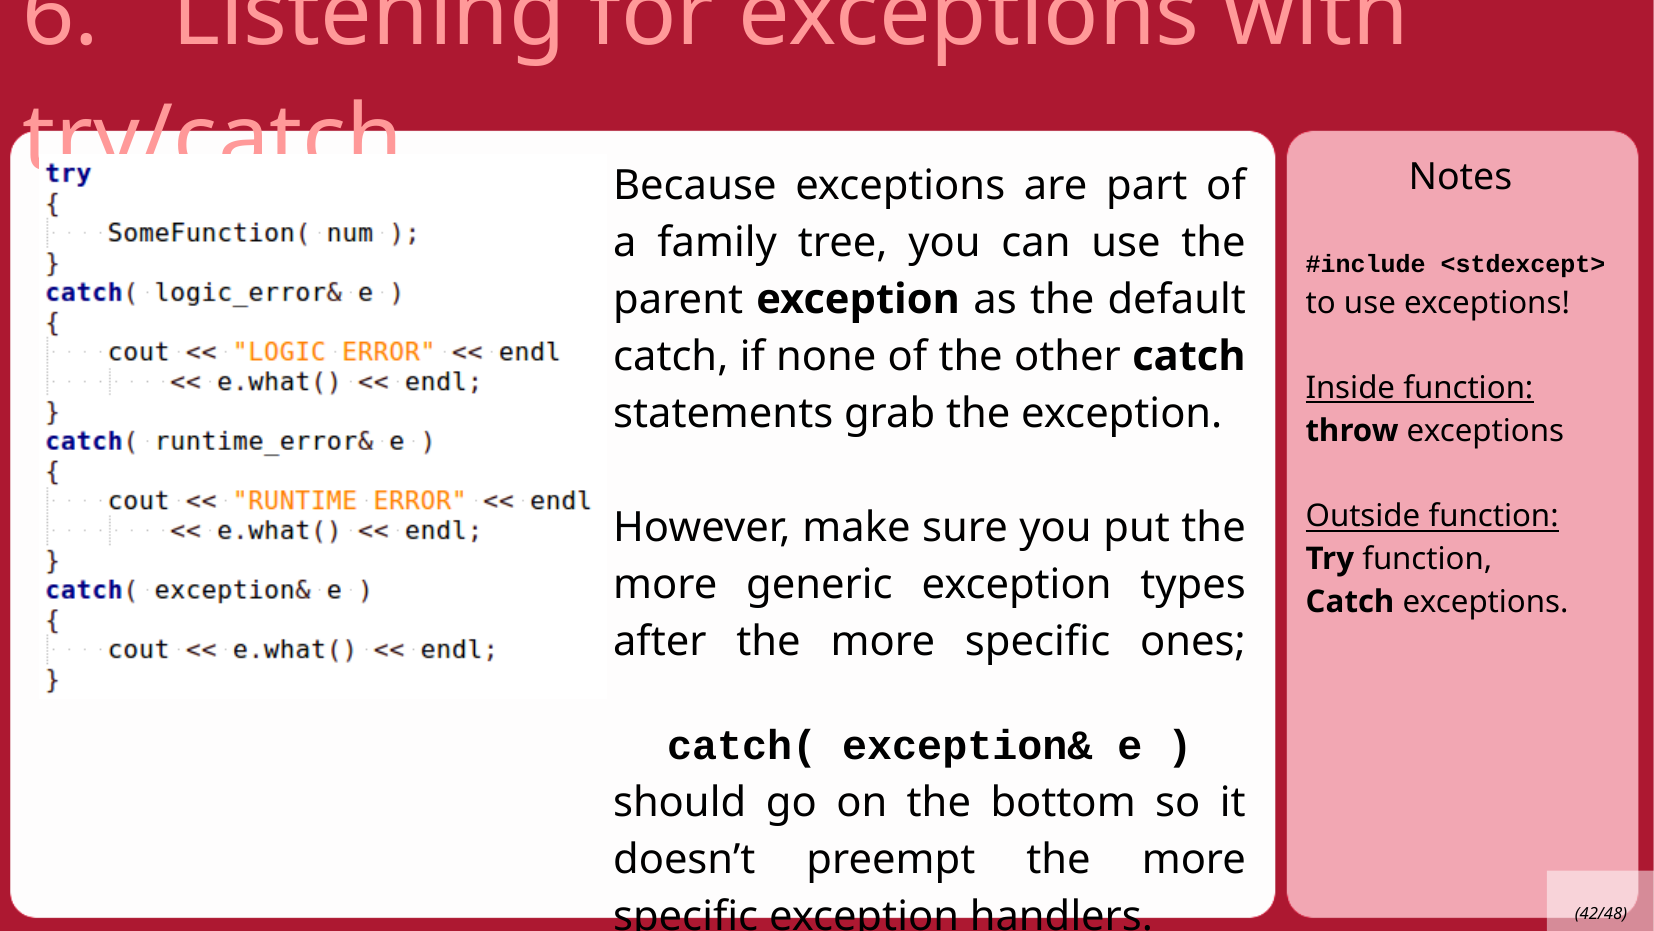

# 6.	Listening for exceptions with try/catch
Notes
#include <stdexcept>
to use exceptions!
Inside function:
throw exceptions
Outside function:
Try function,
Catch exceptions.
Because exceptions are part of a family tree, you can use the parent exception as the default catch, if none of the other catch statements grab the exception.
However, make sure you put the more generic exception types after the more specific ones;
catch( exception& e )
should go on the bottom so it doesn’t preempt the more specific exception handlers.